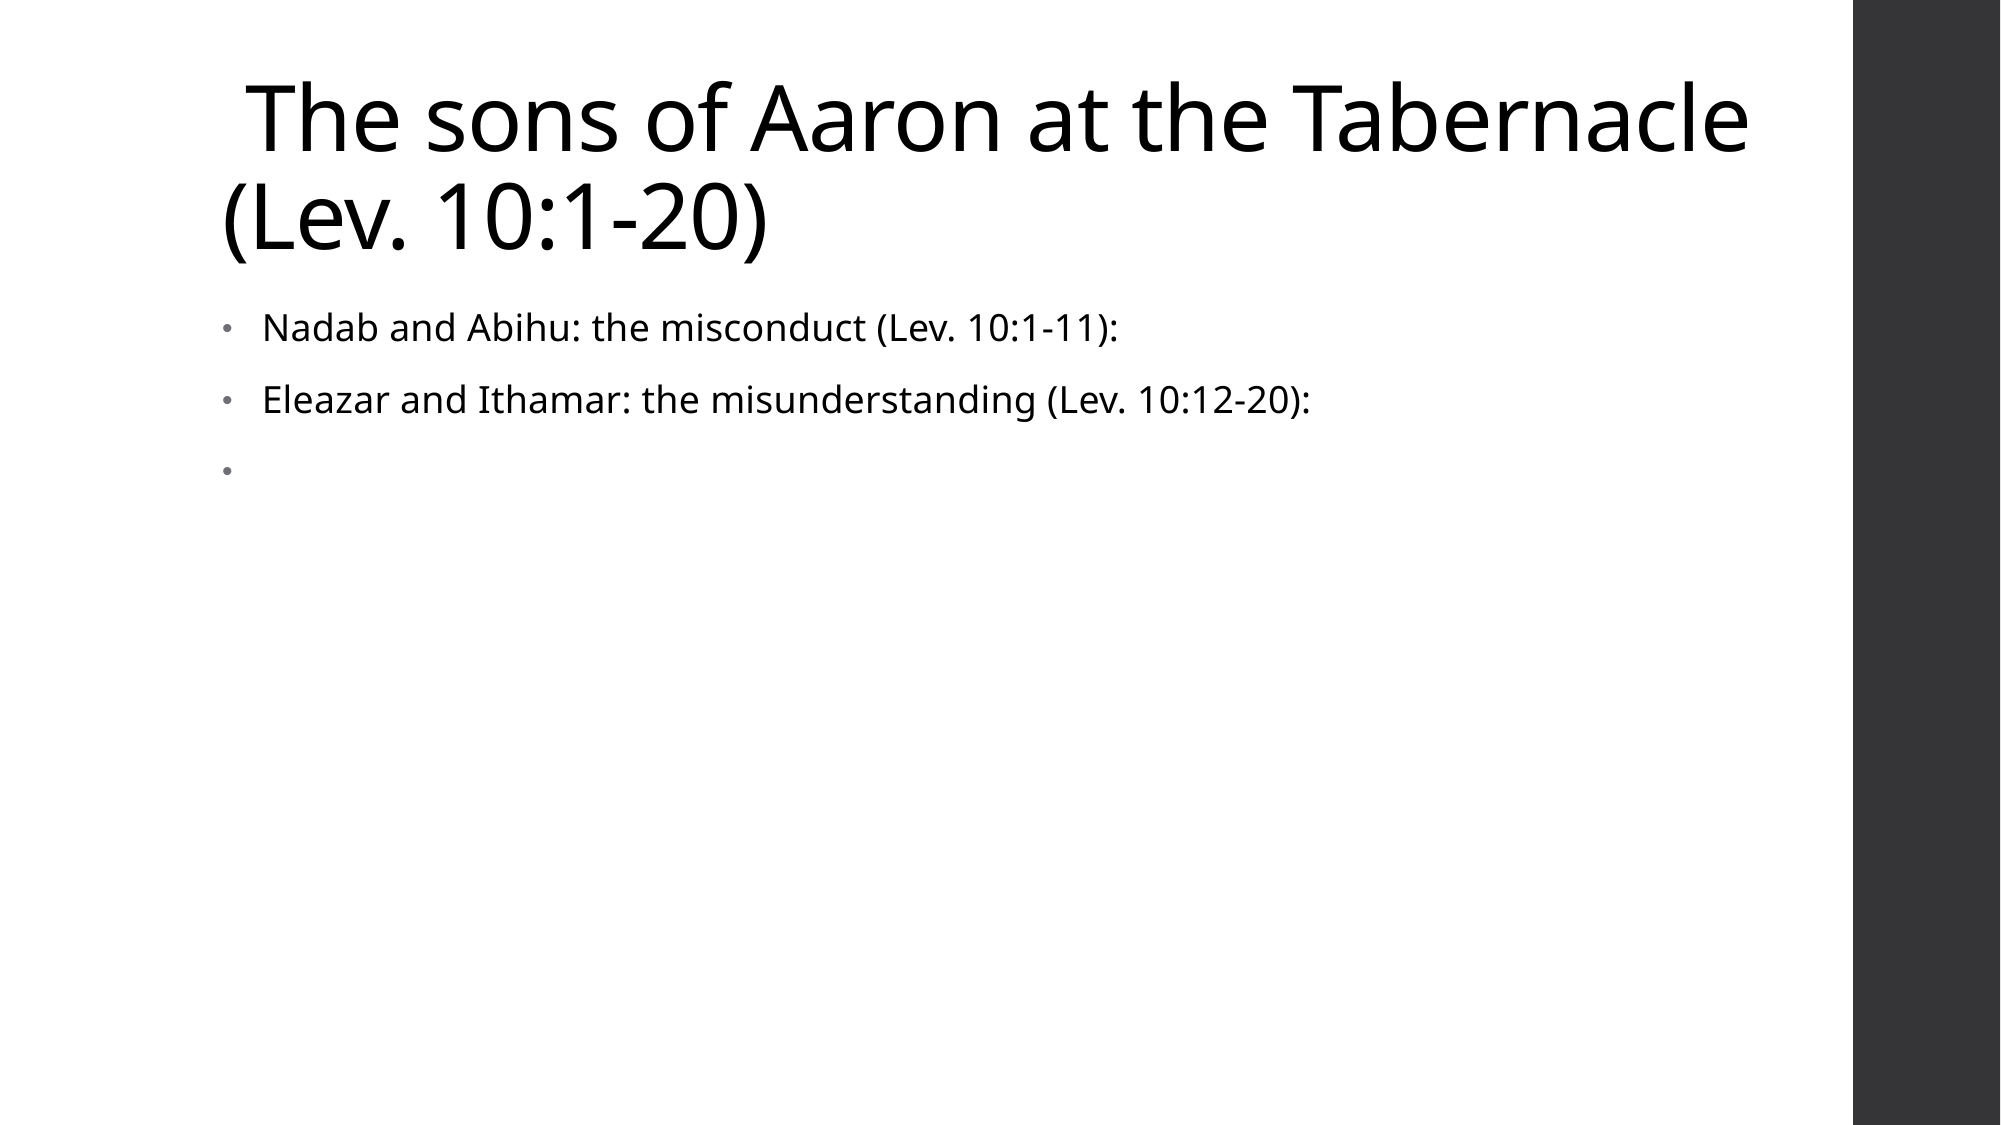

# The sons of Aaron at the Tabernacle (Lev. 10:1-20)
 Nadab and Abihu: the misconduct (Lev. 10:1-11):
 Eleazar and Ithamar: the misunderstanding (Lev. 10:12-20):